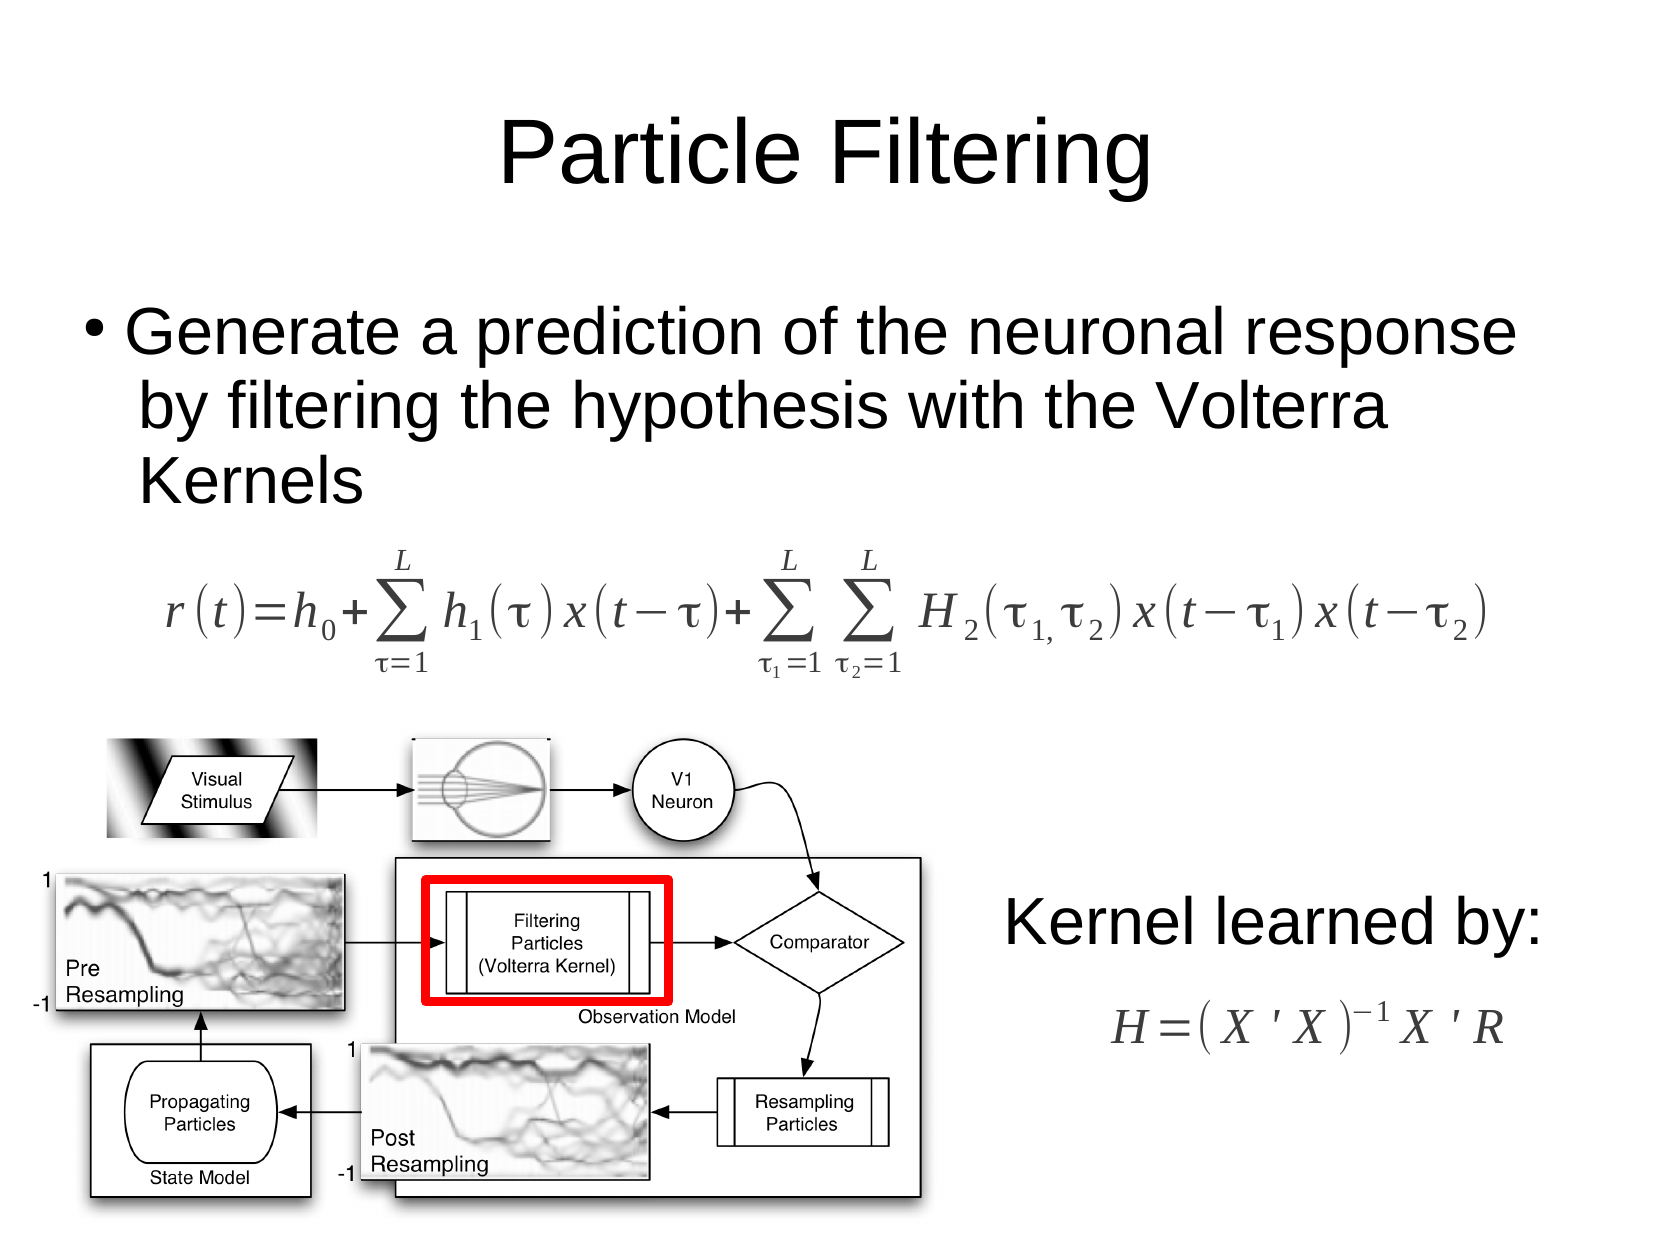

# Particle Filtering
 Generate a prediction of the neuronal response by filtering the hypothesis with the Volterra Kernels
Kernel learned by: